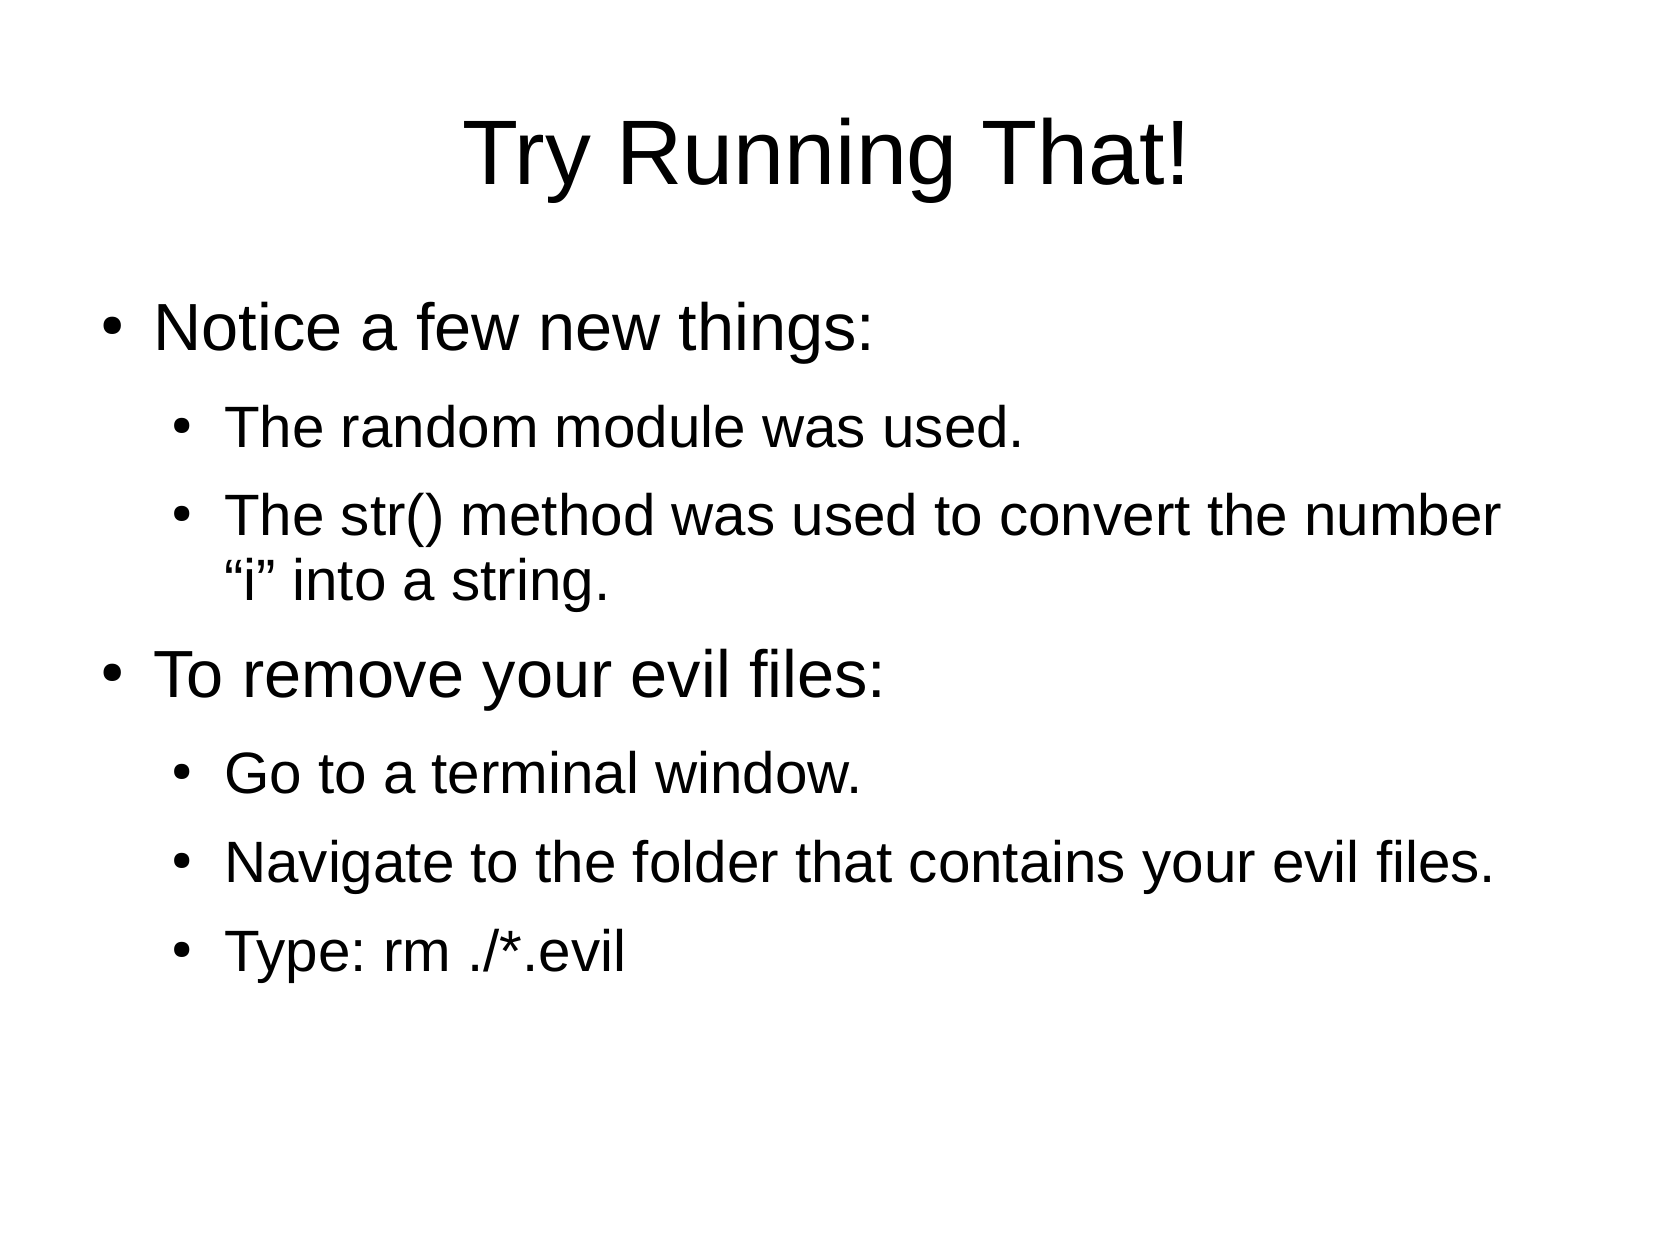

# Try Running That!
Notice a few new things:
The random module was used.
The str() method was used to convert the number “i” into a string.
To remove your evil files:
Go to a terminal window.
Navigate to the folder that contains your evil files.
Type: rm ./*.evil